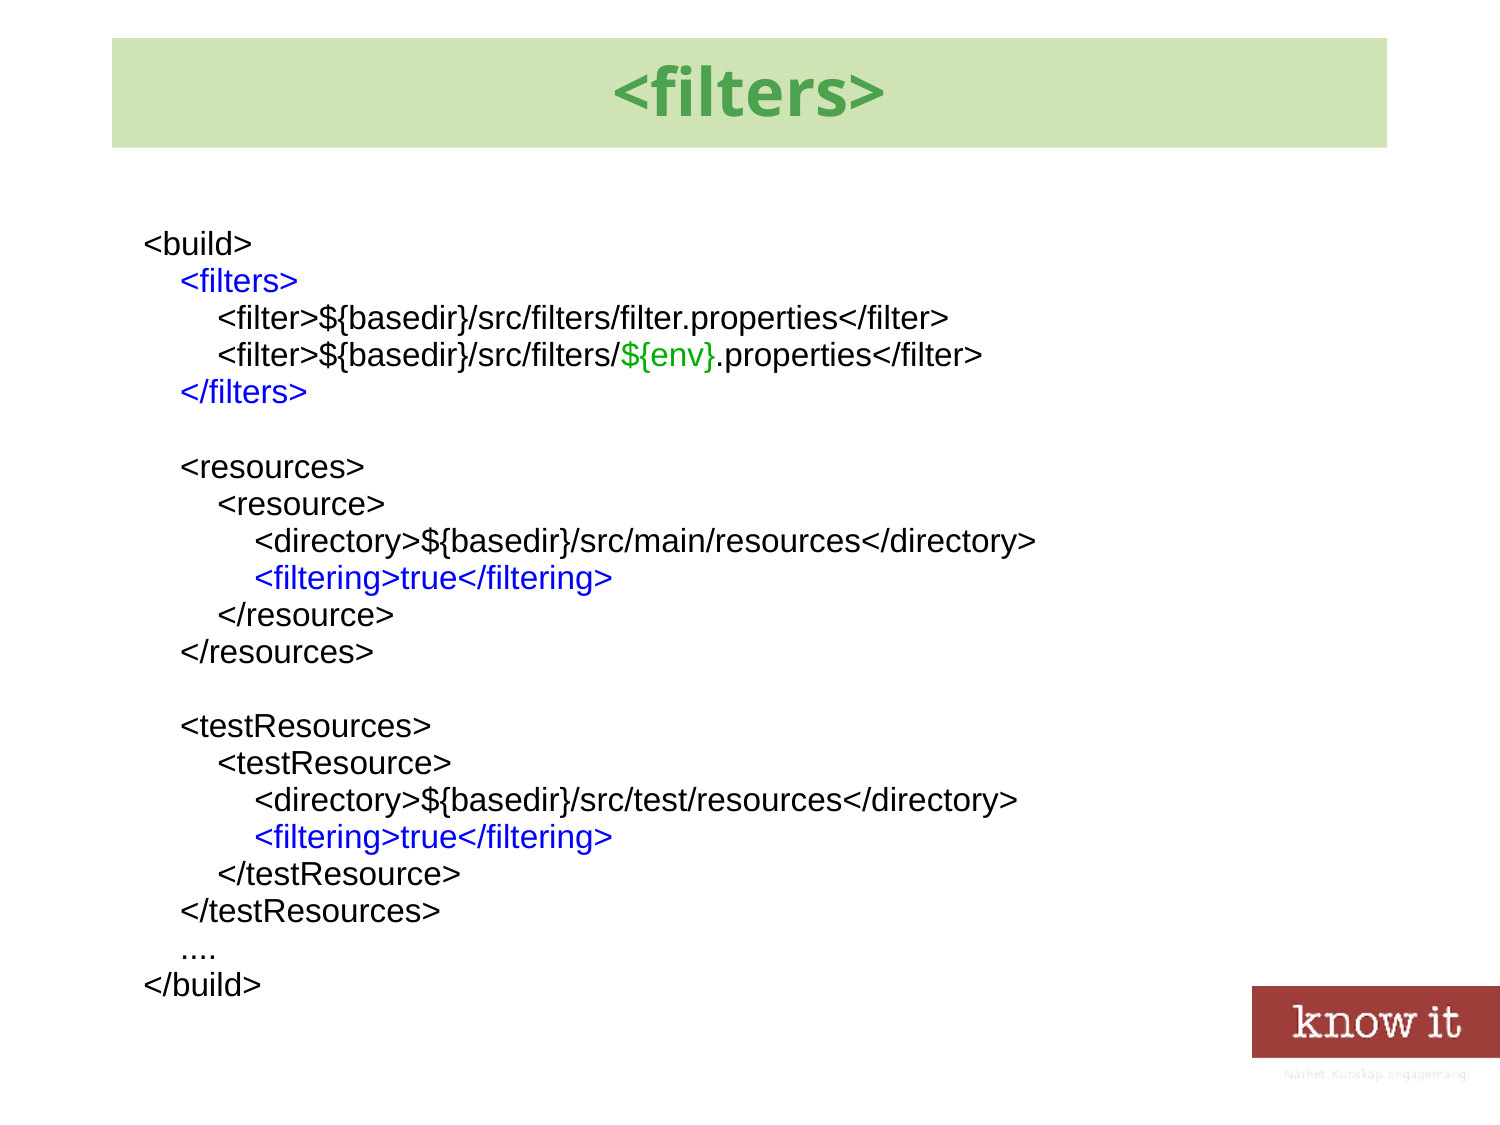

<filters>
<build>
 <filters>
 <filter>${basedir}/src/filters/filter.properties</filter>
 <filter>${basedir}/src/filters/${env}.properties</filter>
 </filters>
 <resources>
 <resource>
 <directory>${basedir}/src/main/resources</directory>
 <filtering>true</filtering>
 </resource>
 </resources>
 <testResources>
 <testResource>
 <directory>${basedir}/src/test/resources</directory>
 <filtering>true</filtering>
 </testResource>
 </testResources>
 ....
</build>